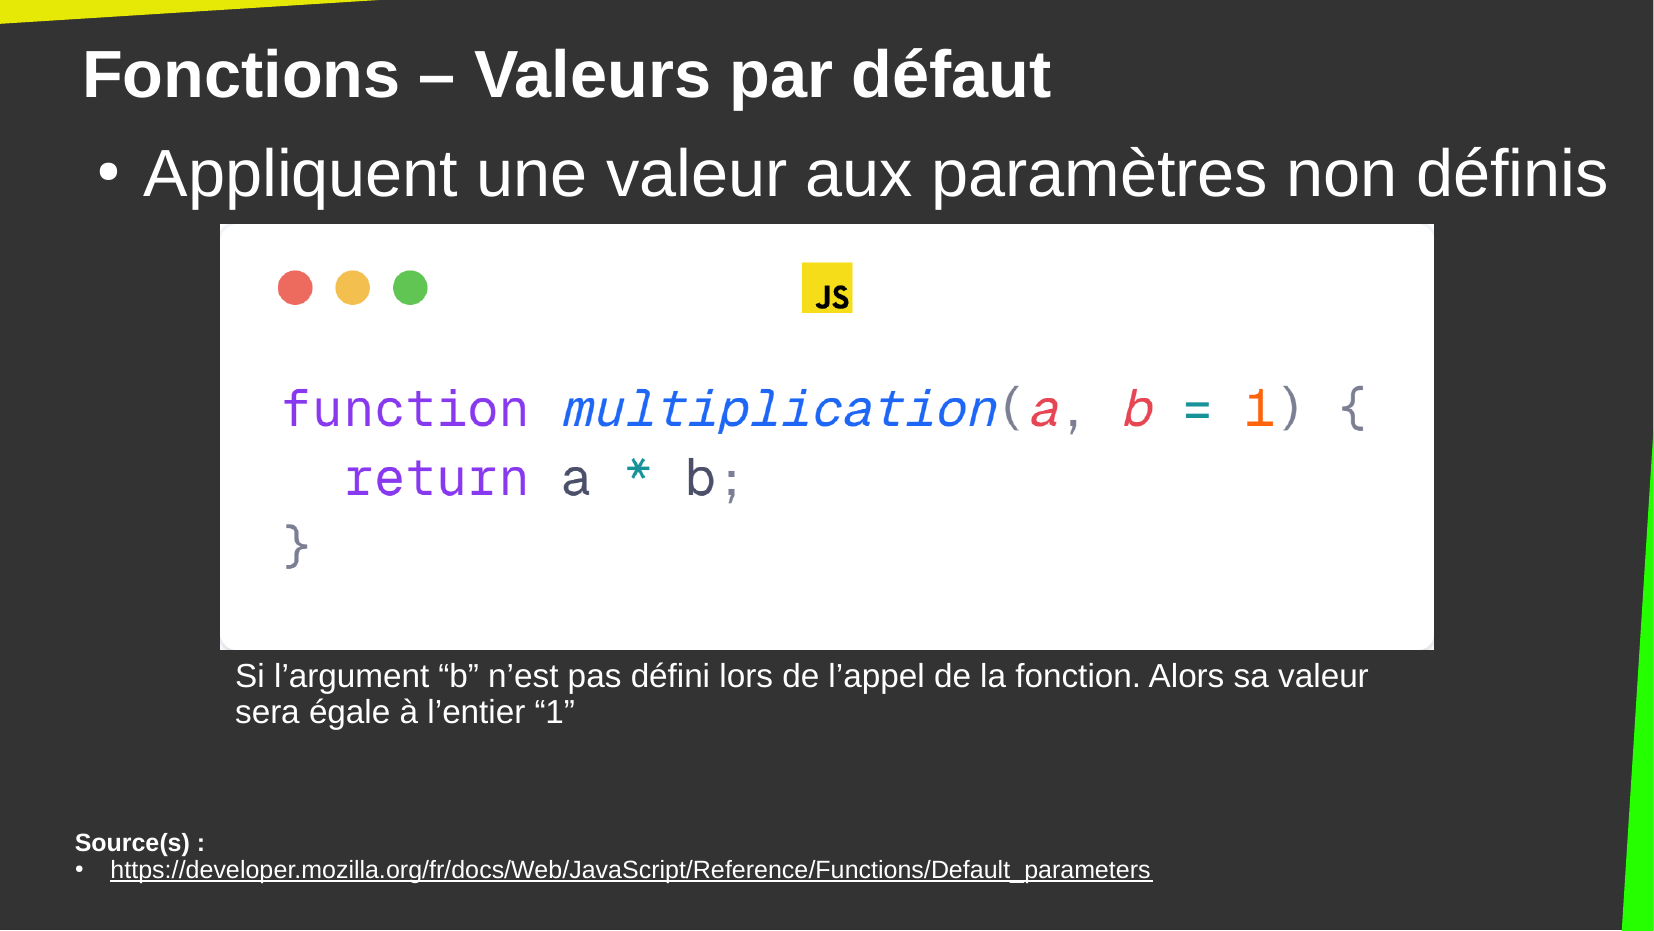

# Fonctions – Valeurs par défaut
Appliquent une valeur aux paramètres non définis
Si l’argument “b” n’est pas défini lors de l’appel de la fonction. Alors sa valeur sera égale à l’entier “1”
Source(s) :
https://developer.mozilla.org/fr/docs/Web/JavaScript/Reference/Functions/Default_parameters